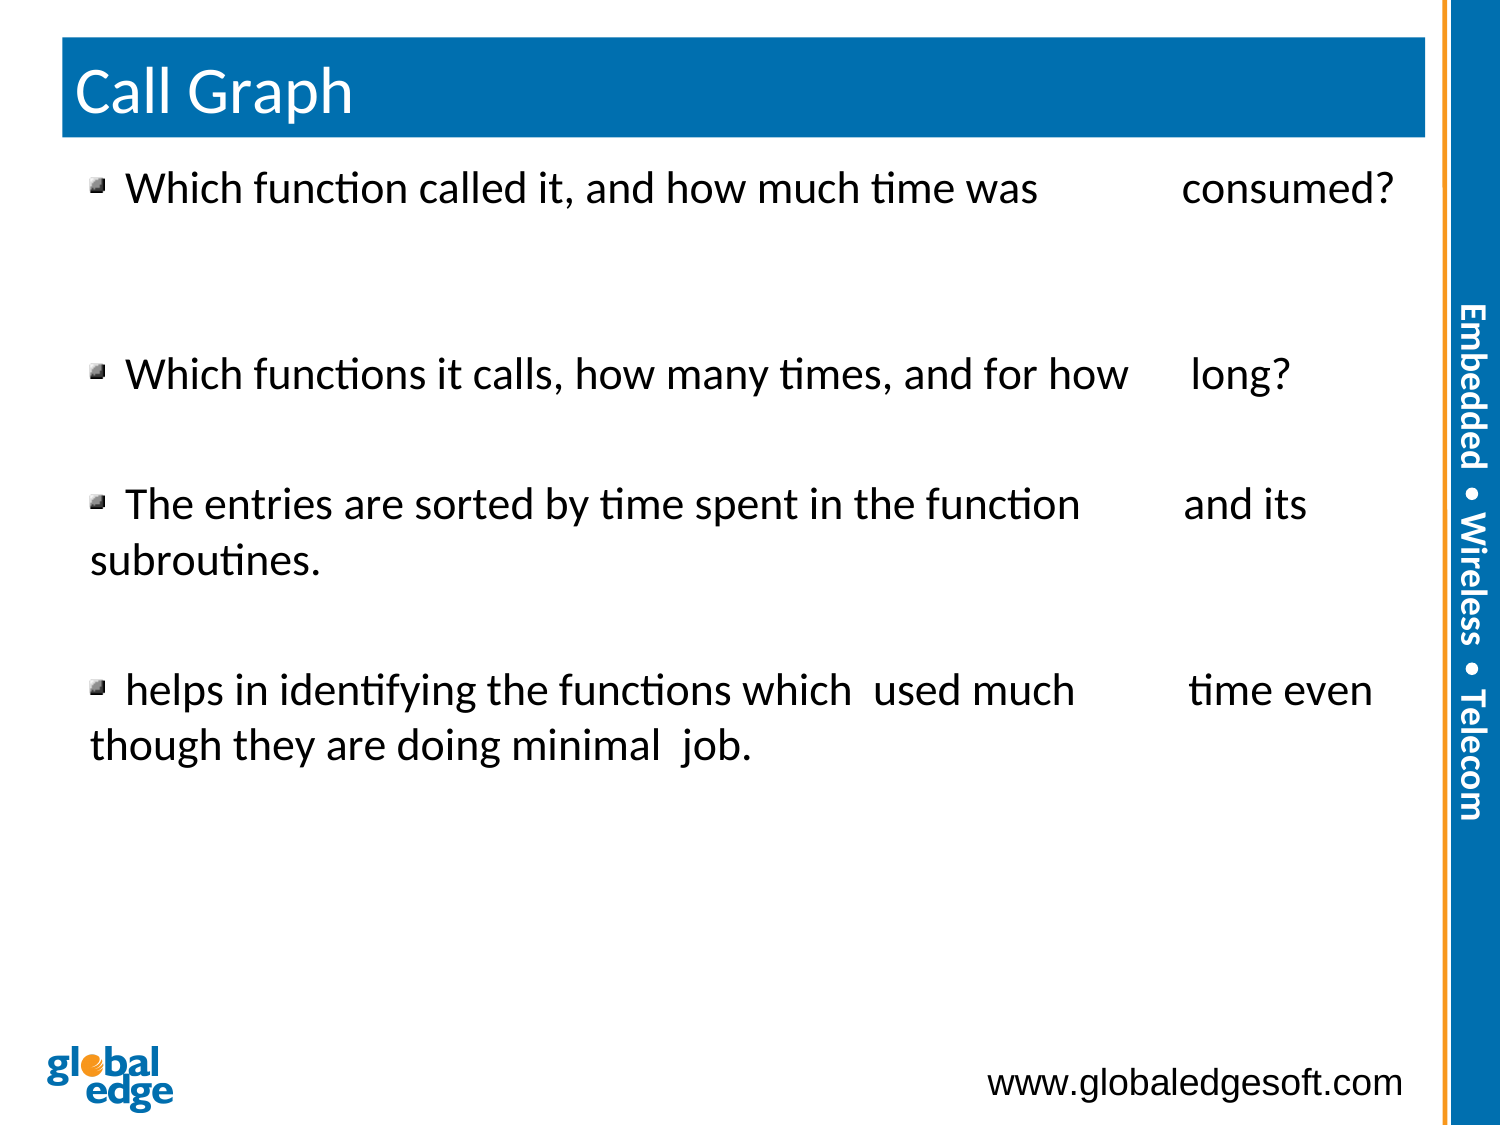

# Call Graph
 Which function called it, and how much time was consumed?
 Which functions it calls, how many times, and for how long?
 The entries are sorted by time spent in the function and its subroutines.
 helps in identifying the functions which used much time even though they are doing minimal job.